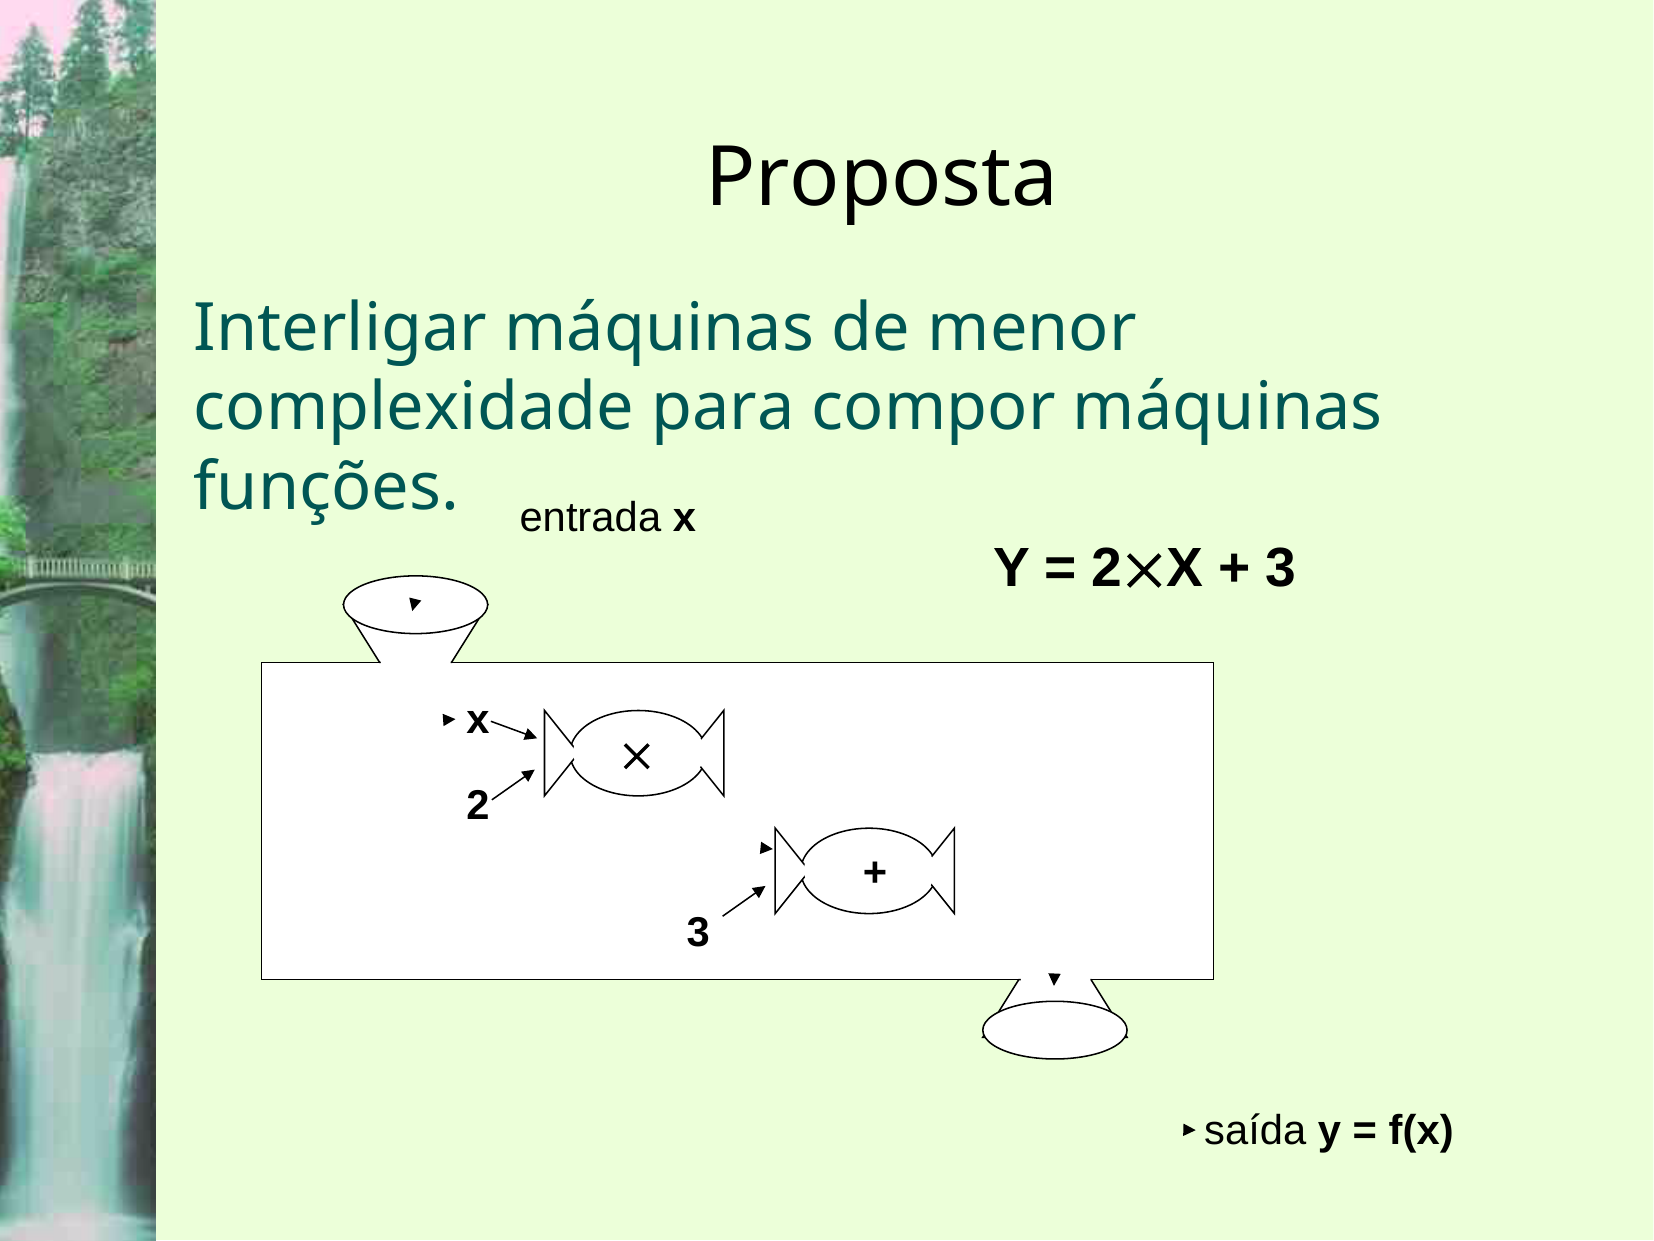

# Proposta
Interligar máquinas de menor complexidade para compor máquinas funções.
entrada x
x

2
+
3
saída y = f(x)
Y = 2X + 3